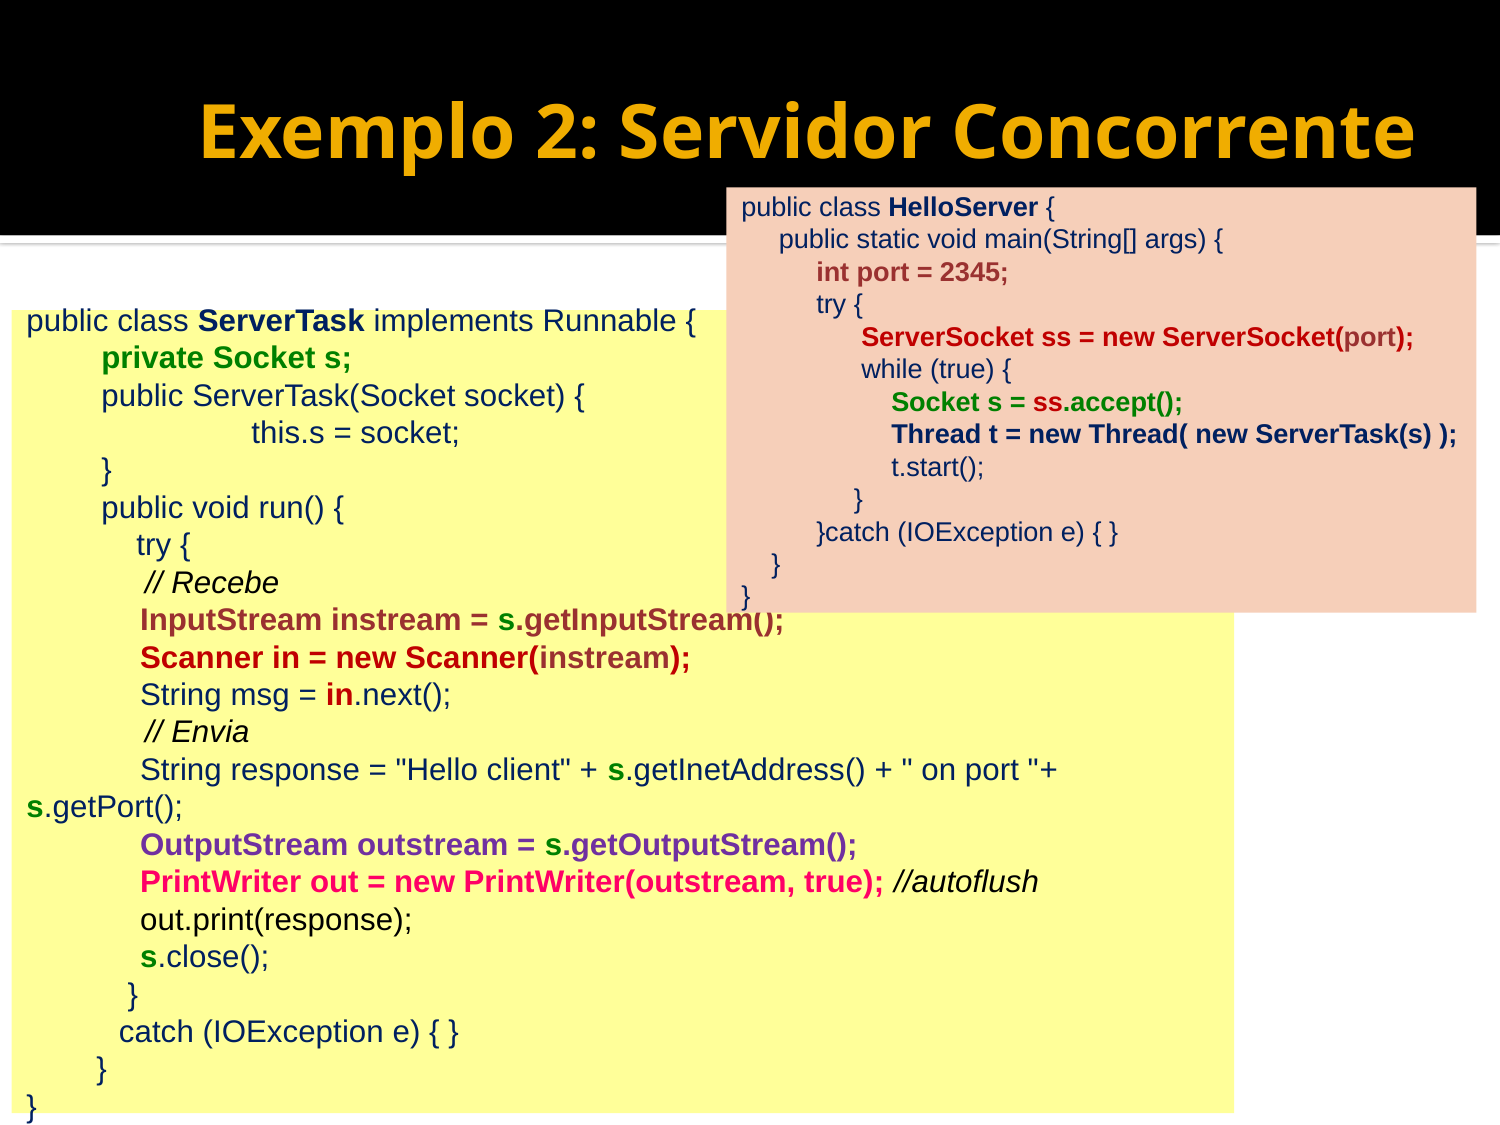

# Exemplo 2: Servidor Concorrente
public class HelloServer {
 public static void main(String[] args) {
int port = 2345;
try {
 ServerSocket ss = new ServerSocket(port);
 while (true) {
Socket s = ss.accept();
Thread t = new Thread( new ServerTask(s) );
t.start();
 }
}catch (IOException e) { }
 }
}
public class ServerTask implements Runnable {
private Socket s;
public ServerTask(Socket socket) {
	this.s = socket;
}
public void run() {
 try {
 // Recebe
 InputStream instream = s.getInputStream();
 Scanner in = new Scanner(instream);
 String msg = in.next();
 // Envia
 String response = "Hello client" + s.getInetAddress() + " on port "+ s.getPort();
 OutputStream outstream = s.getOutputStream();
 PrintWriter out = new PrintWriter(outstream, true); //autoflush
 out.print(response);
 s.close();
 }
 catch (IOException e) { }
 }
}